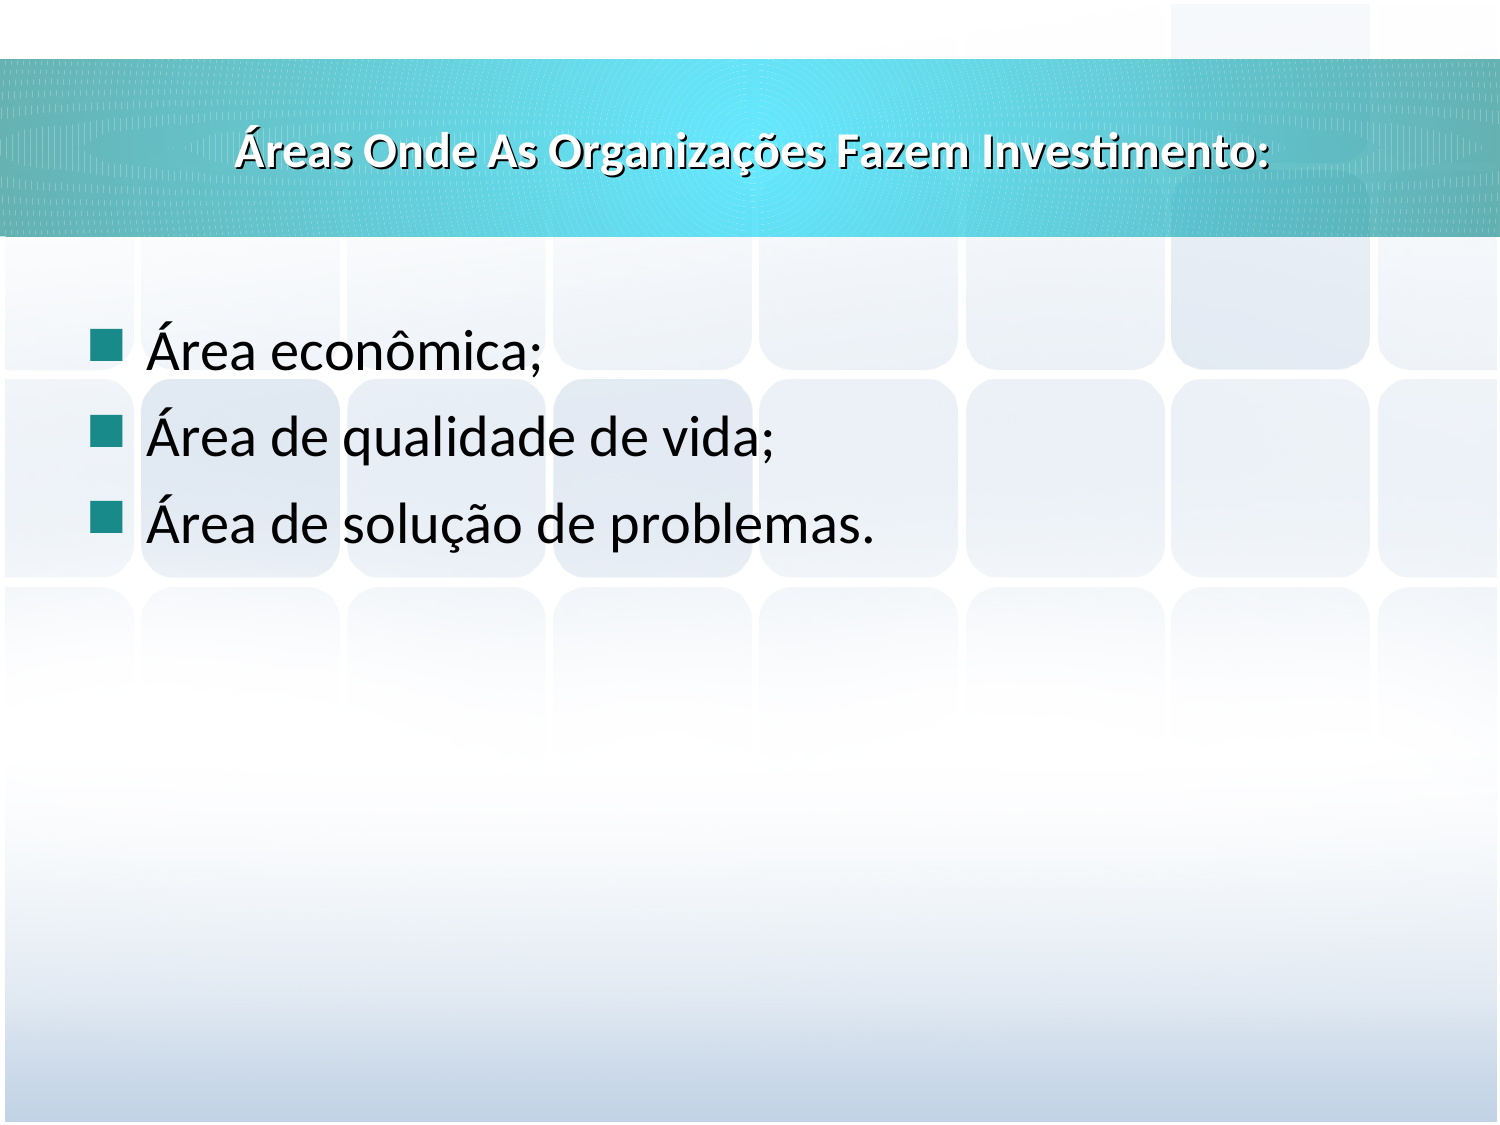

Áreas Onde As Organizações Fazem Investimento:
# Área econômica;
Área de qualidade de vida;
Área de solução de problemas.